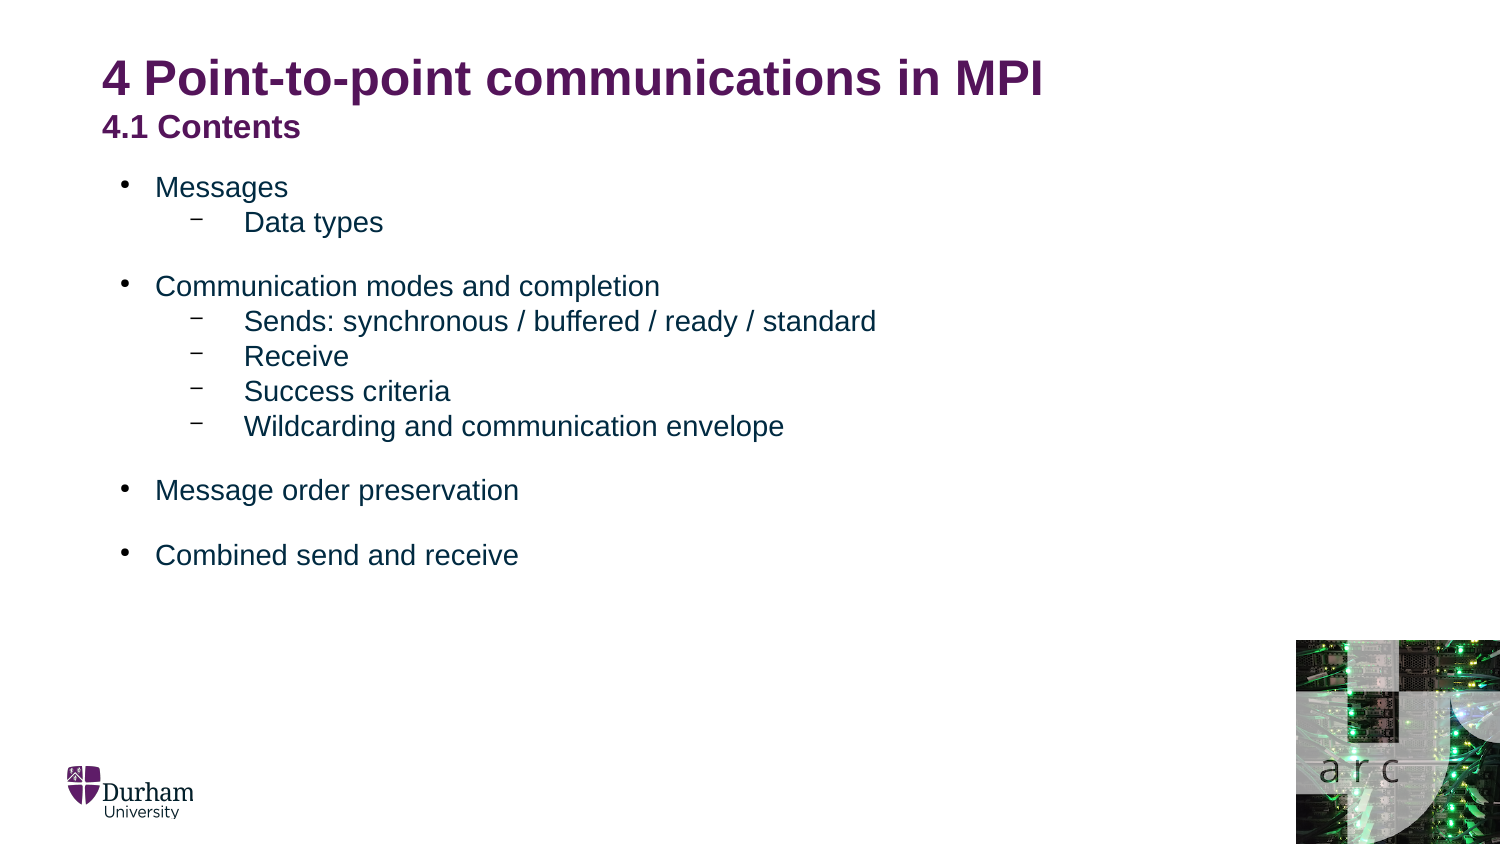

# 4 Point-to-point communications in MPI 4.1 Contents
Messages
Data types
Communication modes and completion
Sends: synchronous / buffered / ready / standard
Receive
Success criteria
Wildcarding and communication envelope
Message order preservation
Combined send and receive